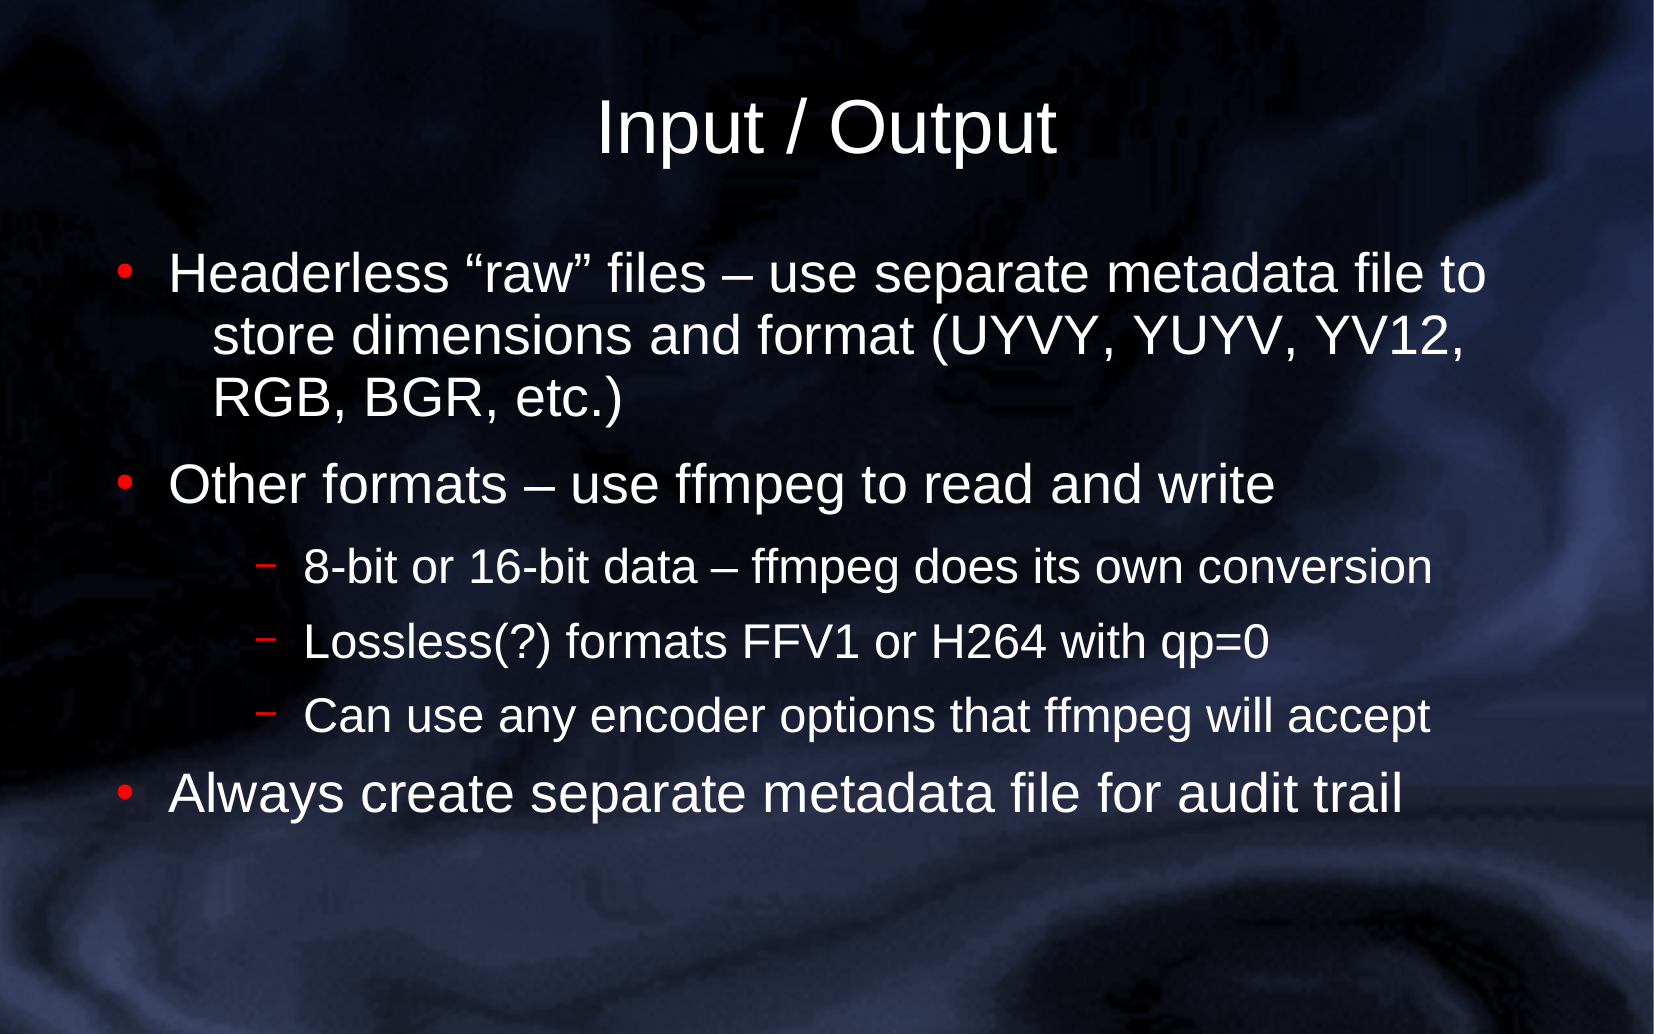

# Input / Output
Headerless “raw” files – use separate metadata file to store dimensions and format (UYVY, YUYV, YV12, RGB, BGR, etc.)
Other formats – use ffmpeg to read and write
8-bit or 16-bit data – ffmpeg does its own conversion
Lossless(?) formats FFV1 or H264 with qp=0
Can use any encoder options that ffmpeg will accept
Always create separate metadata file for audit trail